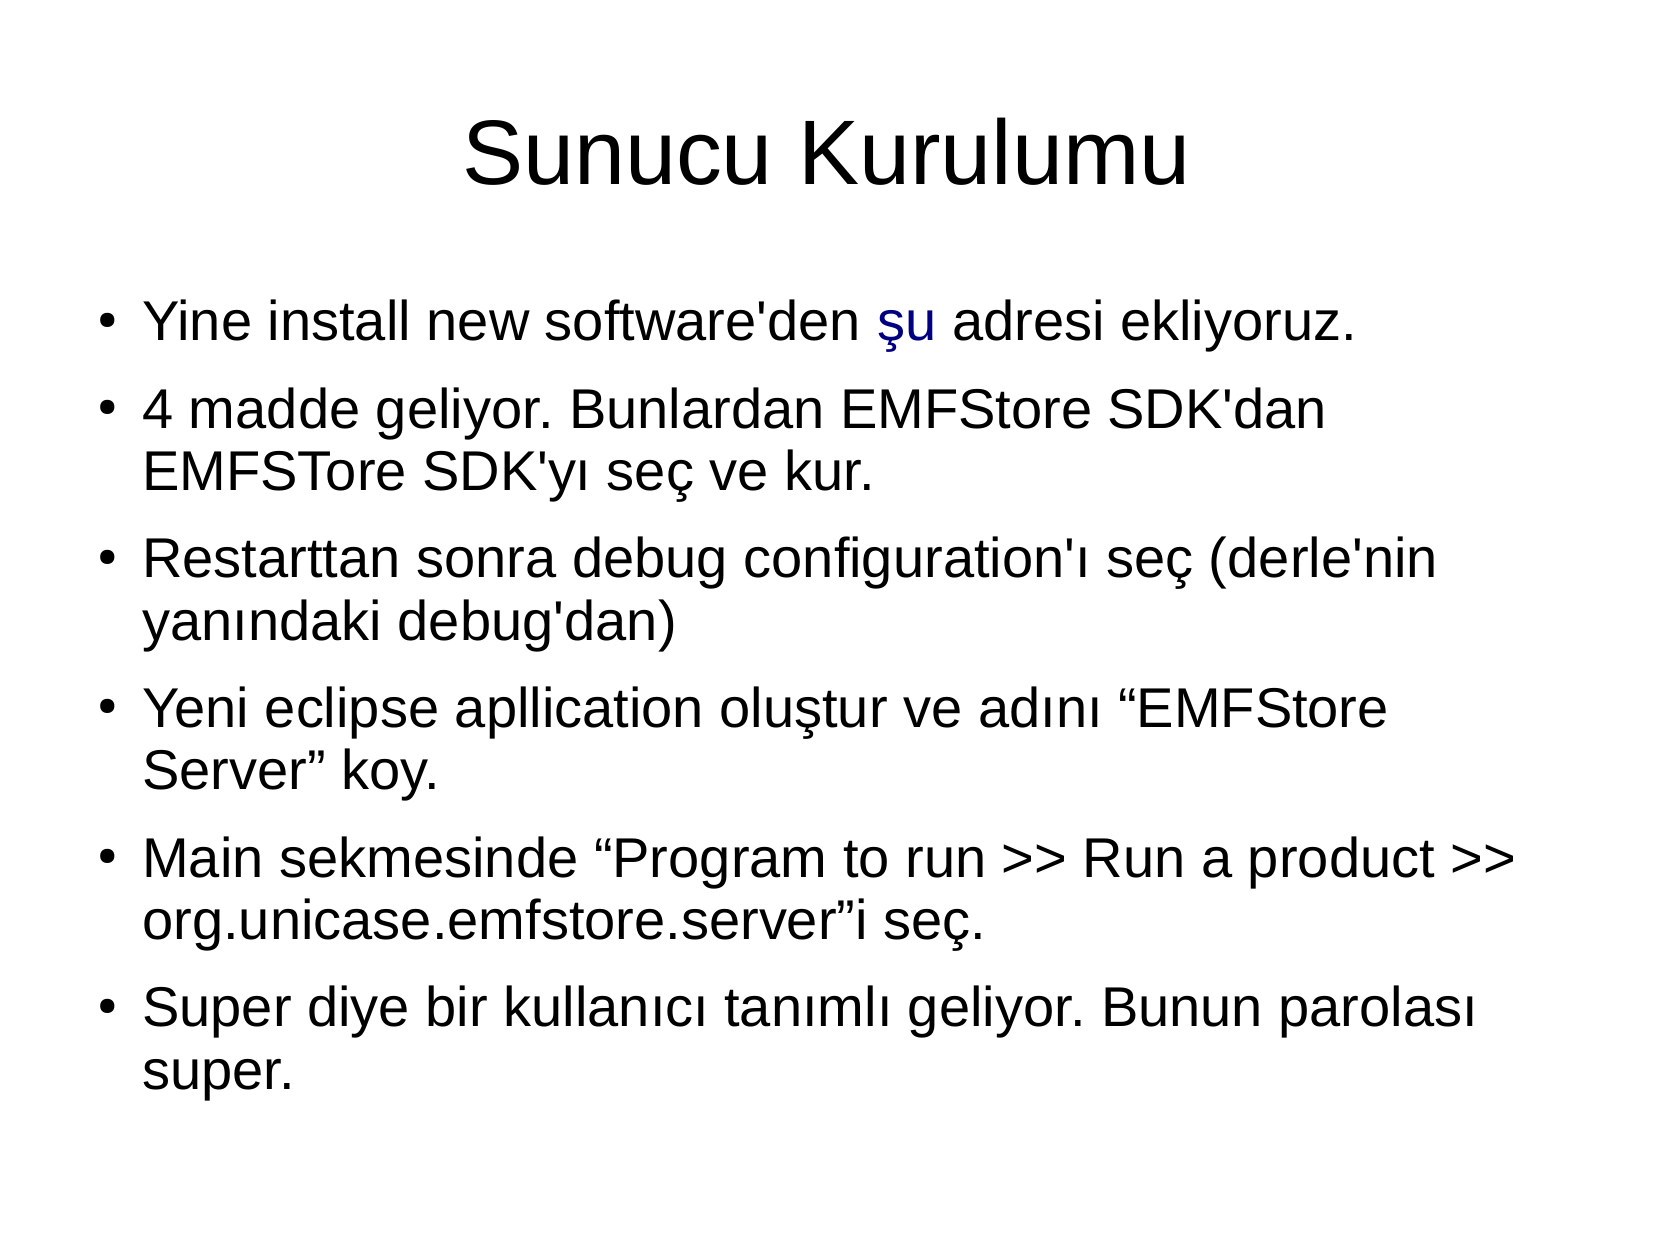

# Sunucu Kurulumu
Yine install new software'den şu adresi ekliyoruz.
4 madde geliyor. Bunlardan EMFStore SDK'dan EMFSTore SDK'yı seç ve kur.
Restarttan sonra debug configuration'ı seç (derle'nin yanındaki debug'dan)
Yeni eclipse apllication oluştur ve adını “EMFStore Server” koy.
Main sekmesinde “Program to run >> Run a product >> org.unicase.emfstore.server”i seç.
Super diye bir kullanıcı tanımlı geliyor. Bunun parolası super.